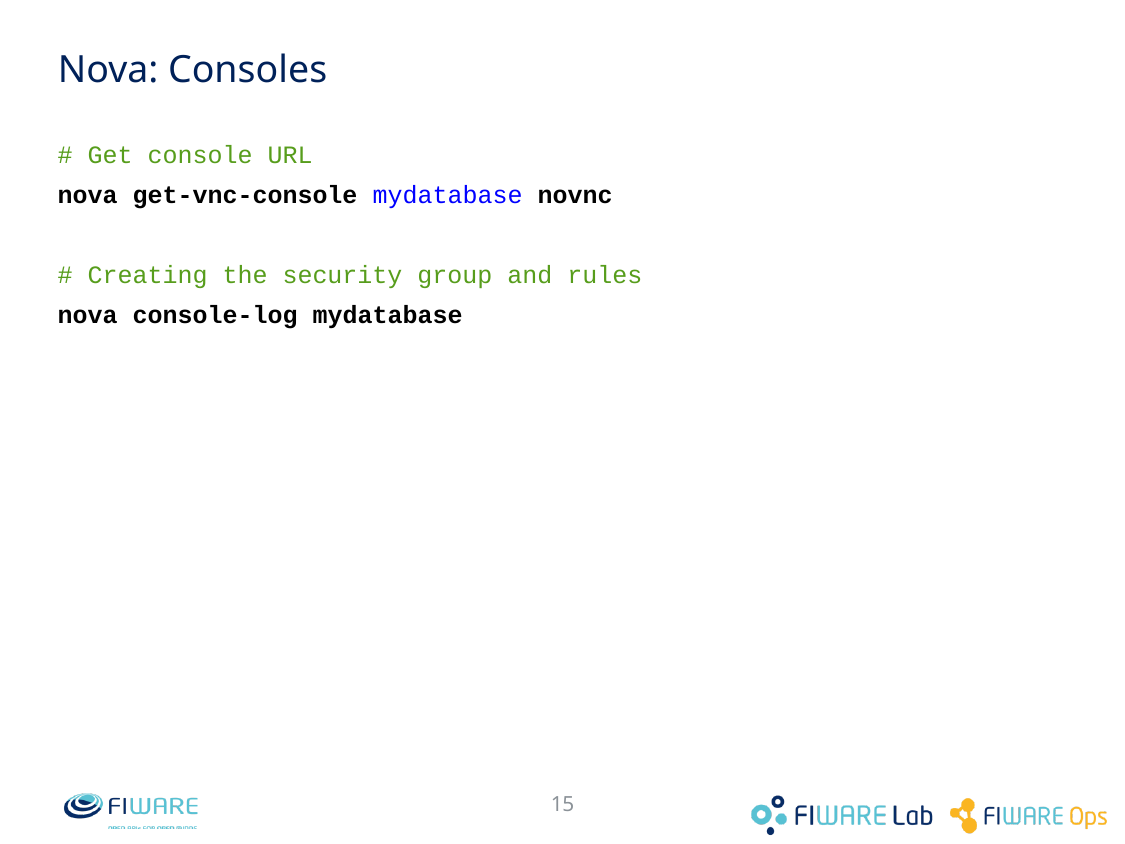

# Nova: Consoles
# Get console URL
nova get-vnc-console mydatabase novnc
# Creating the security group and rules
nova console-log mydatabase